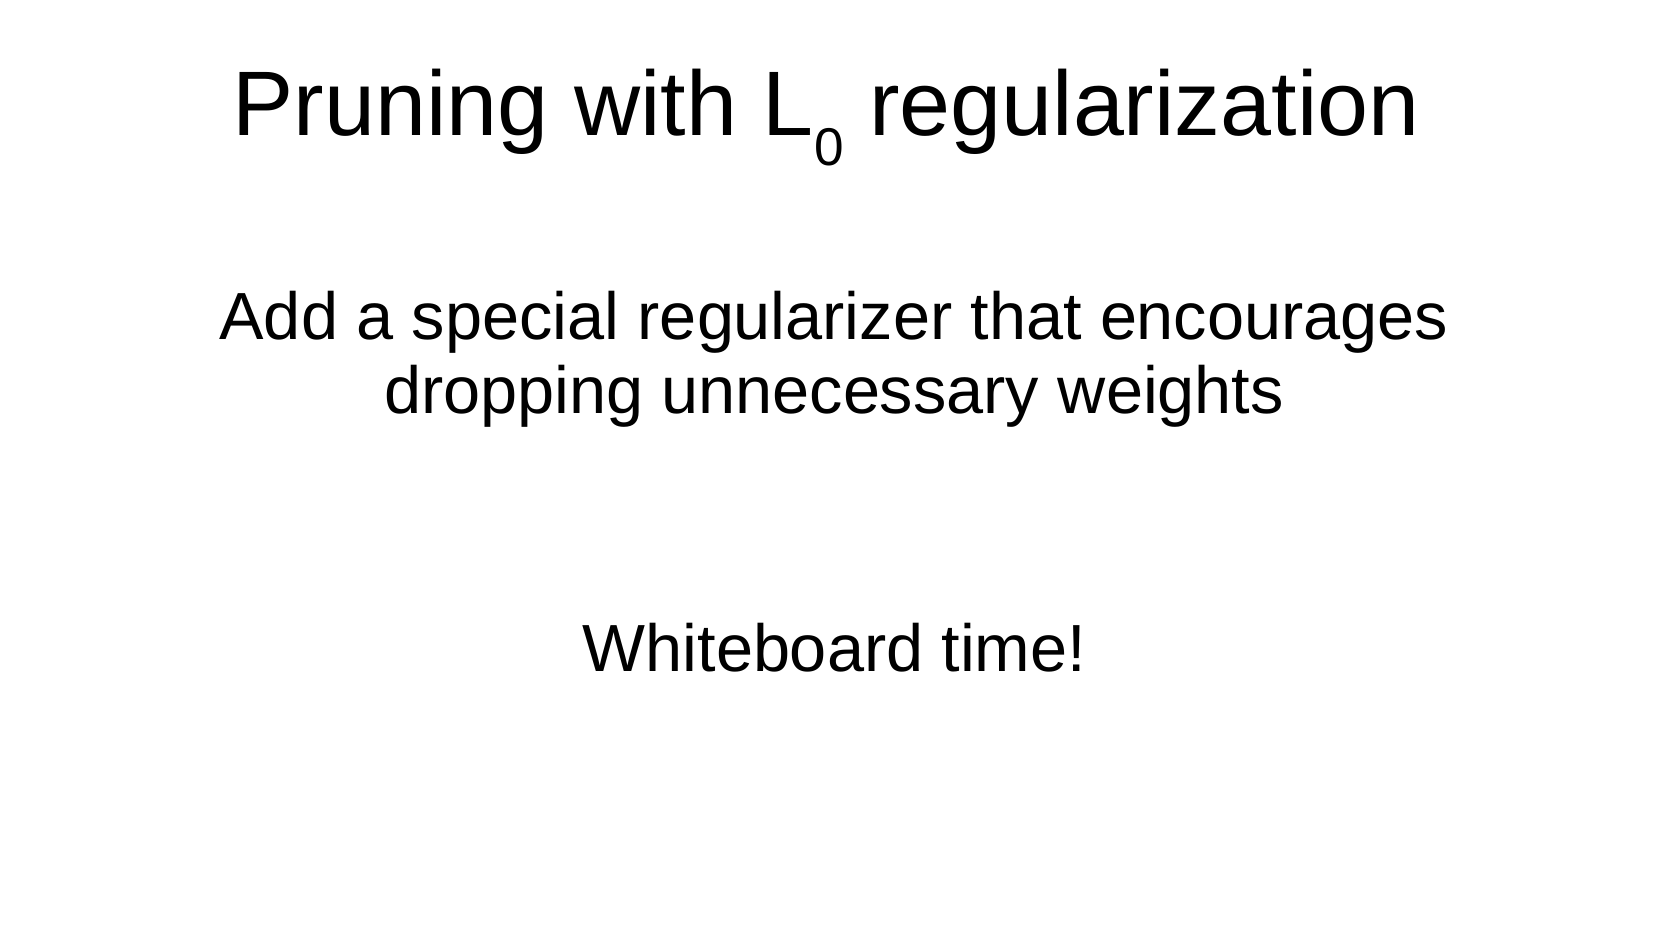

# Pruning with L0 regularization
Add a special regularizer that encourages
dropping unnecessary weights
Whiteboard time!